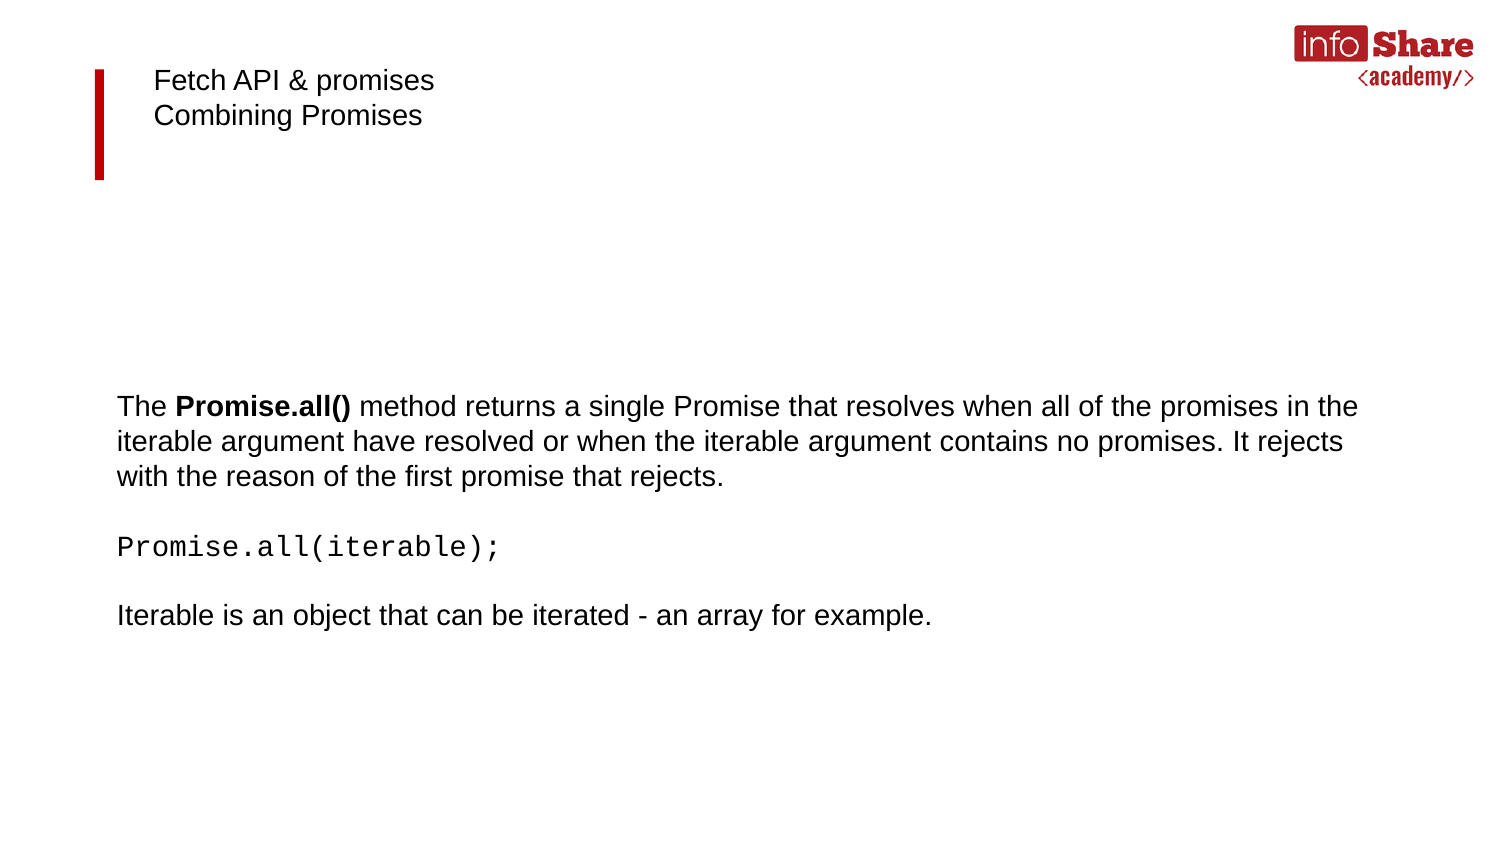

# Fetch API & promises Combining Promises
The Promise.all() method returns a single Promise that resolves when all of the promises in the iterable argument have resolved or when the iterable argument contains no promises. It rejects with the reason of the first promise that rejects.
Promise.all(iterable);
Iterable is an object that can be iterated - an array for example.